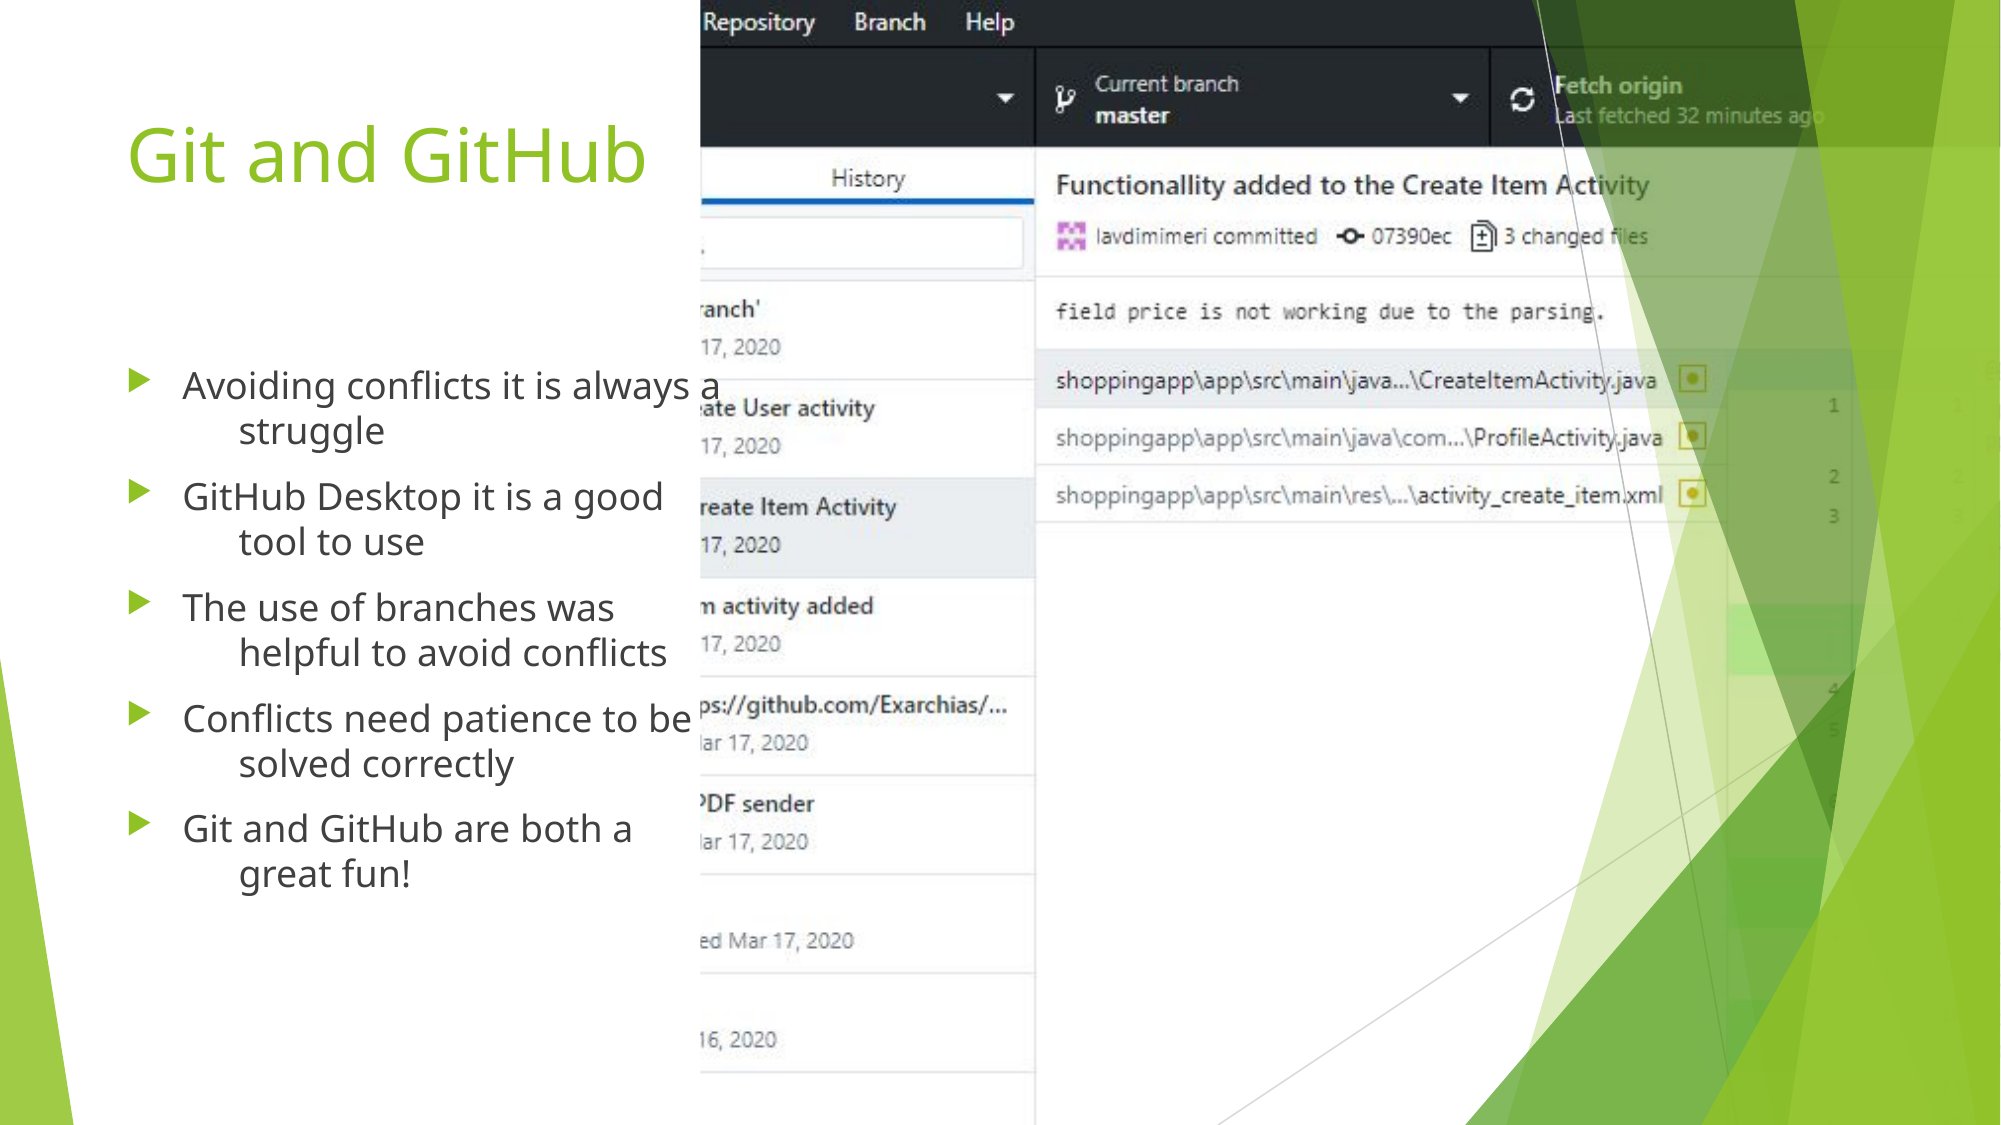

# Git and GitHub
Avoiding conflicts it is always a struggle
GitHub Desktop it is a good tool to use
The use of branches was helpful to avoid conflicts
Conflicts need patience to be solved correctly
Git and GitHub are both a great fun!